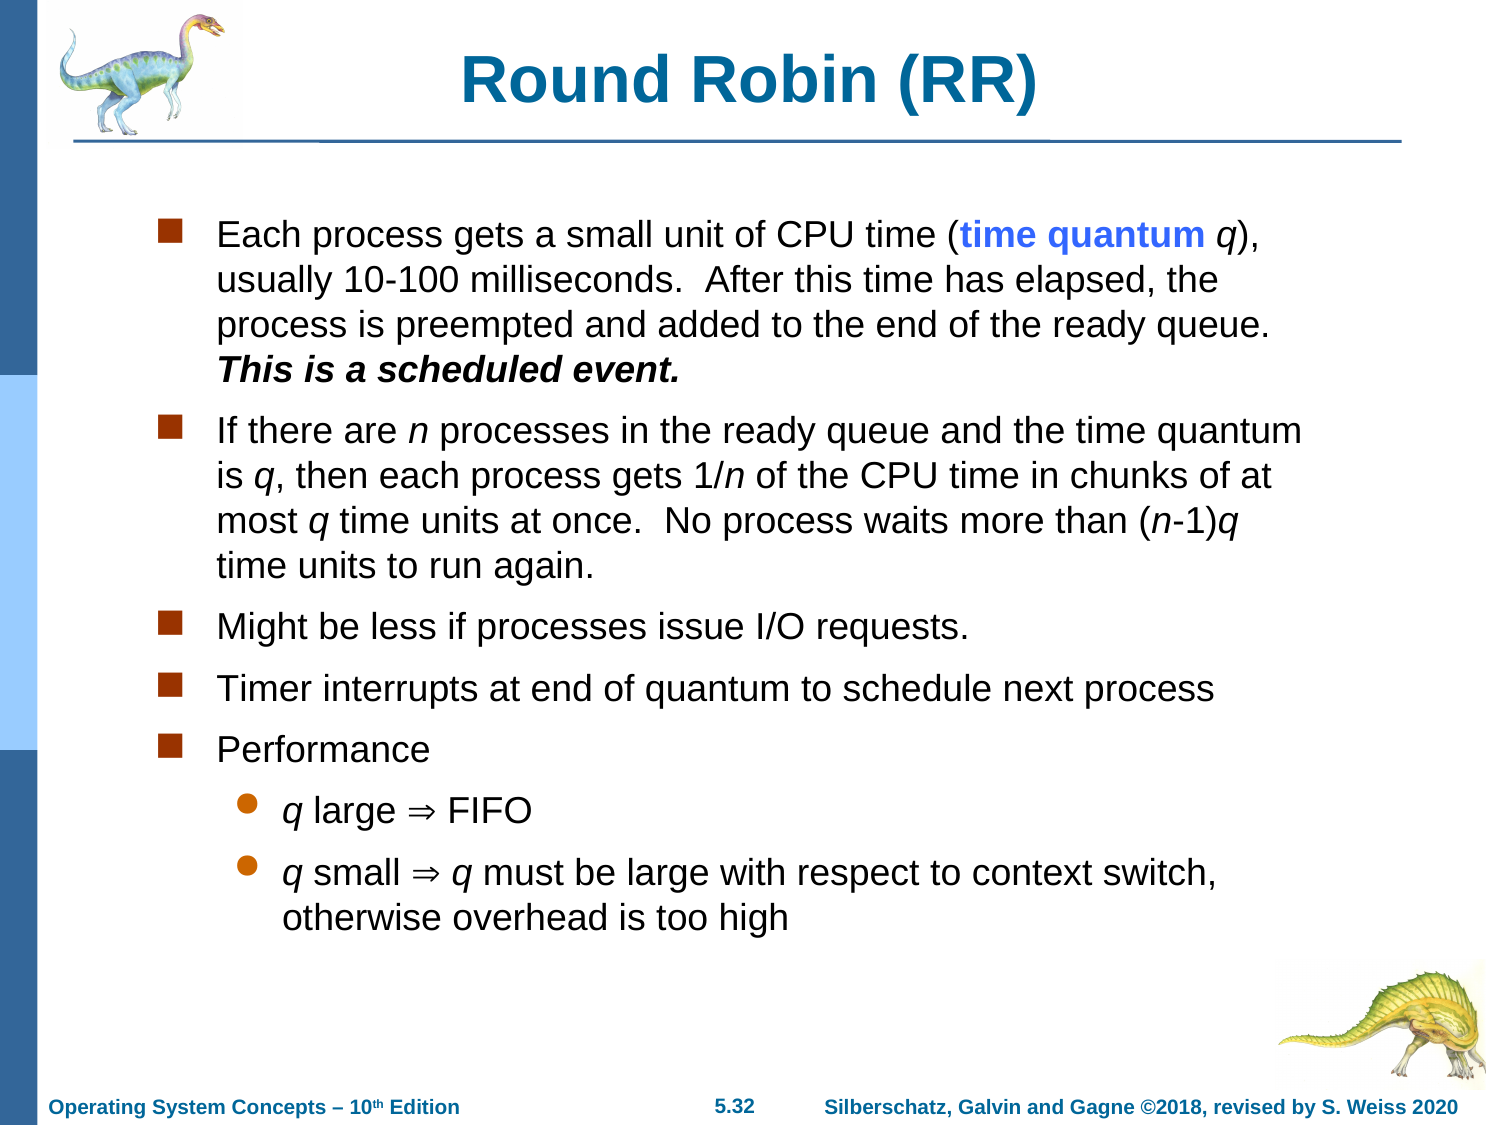

Round Robin (RR)
Each process gets a small unit of CPU time (time quantum q), usually 10-100 milliseconds. After this time has elapsed, the process is preempted and added to the end of the ready queue. This is a scheduled event.
If there are n processes in the ready queue and the time quantum is q, then each process gets 1/n of the CPU time in chunks of at most q time units at once. No process waits more than (n-1)q time units to run again.
Might be less if processes issue I/O requests.
Timer interrupts at end of quantum to schedule next process
Performance
q large  FIFO
q small  q must be large with respect to context switch, otherwise overhead is too high